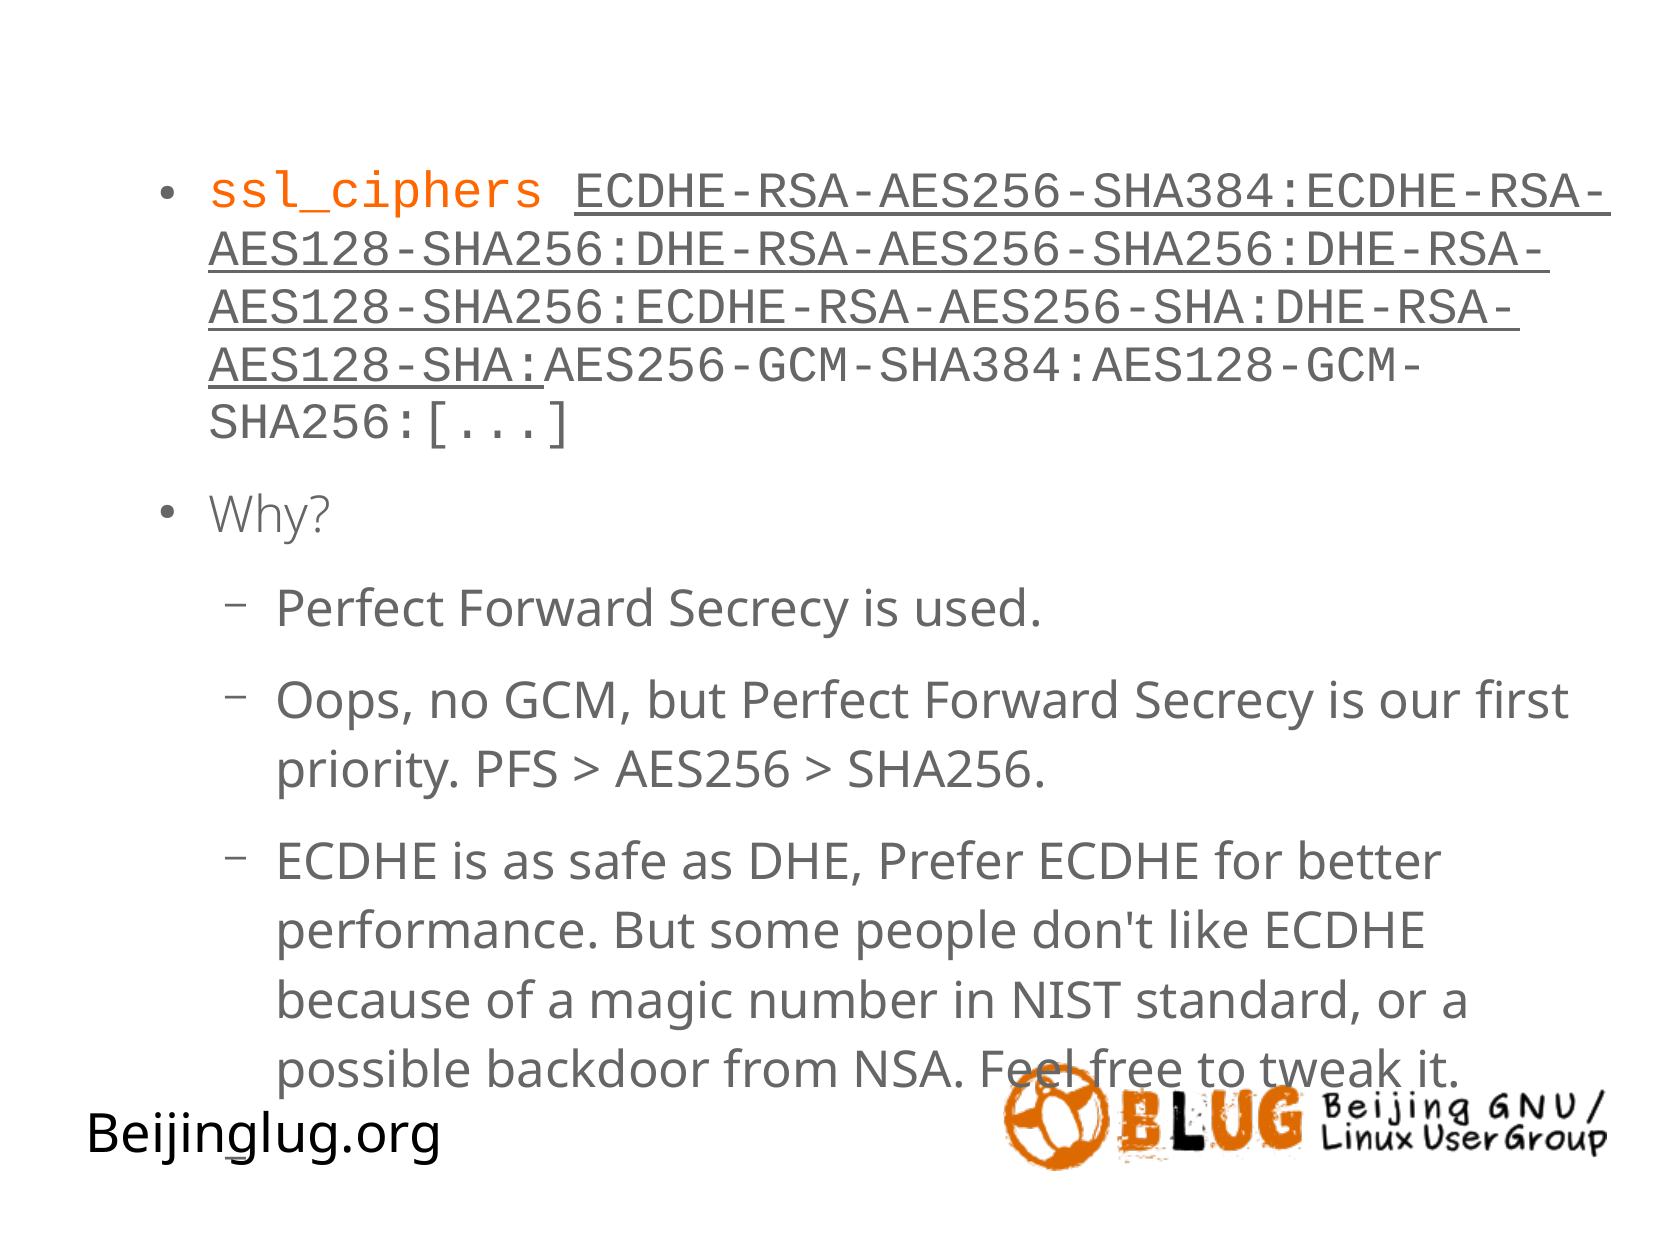

# ssl_ciphers ECDHE-RSA-AES256-SHA384:ECDHE-RSA-AES128-SHA256:DHE-RSA-AES256-SHA256:DHE-RSA-AES128-SHA256:ECDHE-RSA-AES256-SHA:DHE-RSA-AES128-SHA:AES256-GCM-SHA384:AES128-GCM-SHA256:[...]
Why?
Perfect Forward Secrecy is used.
Oops, no GCM, but Perfect Forward Secrecy is our first priority. PFS > AES256 > SHA256.
ECDHE is as safe as DHE, Prefer ECDHE for better performance. But some people don't like ECDHE because of a magic number in NIST standard, or a possible backdoor from NSA. Feel free to tweak it.